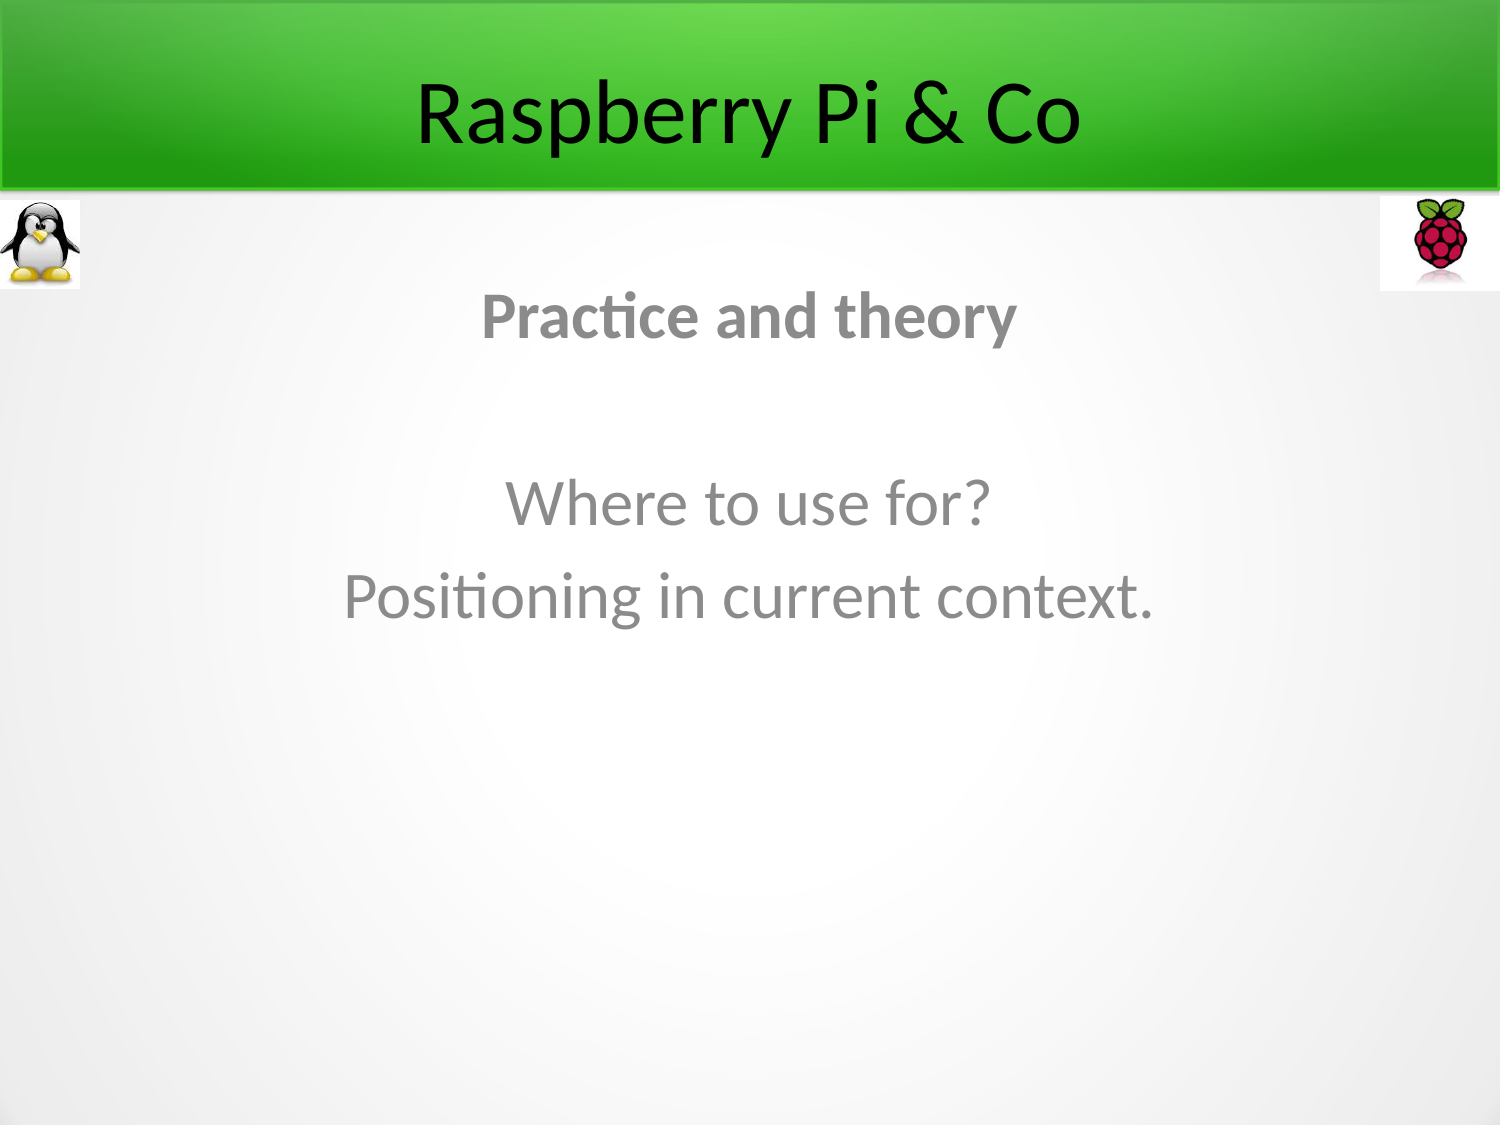

# Raspberry Pi & Co
Practice and theory
Where to use for?
Positioning in current context.